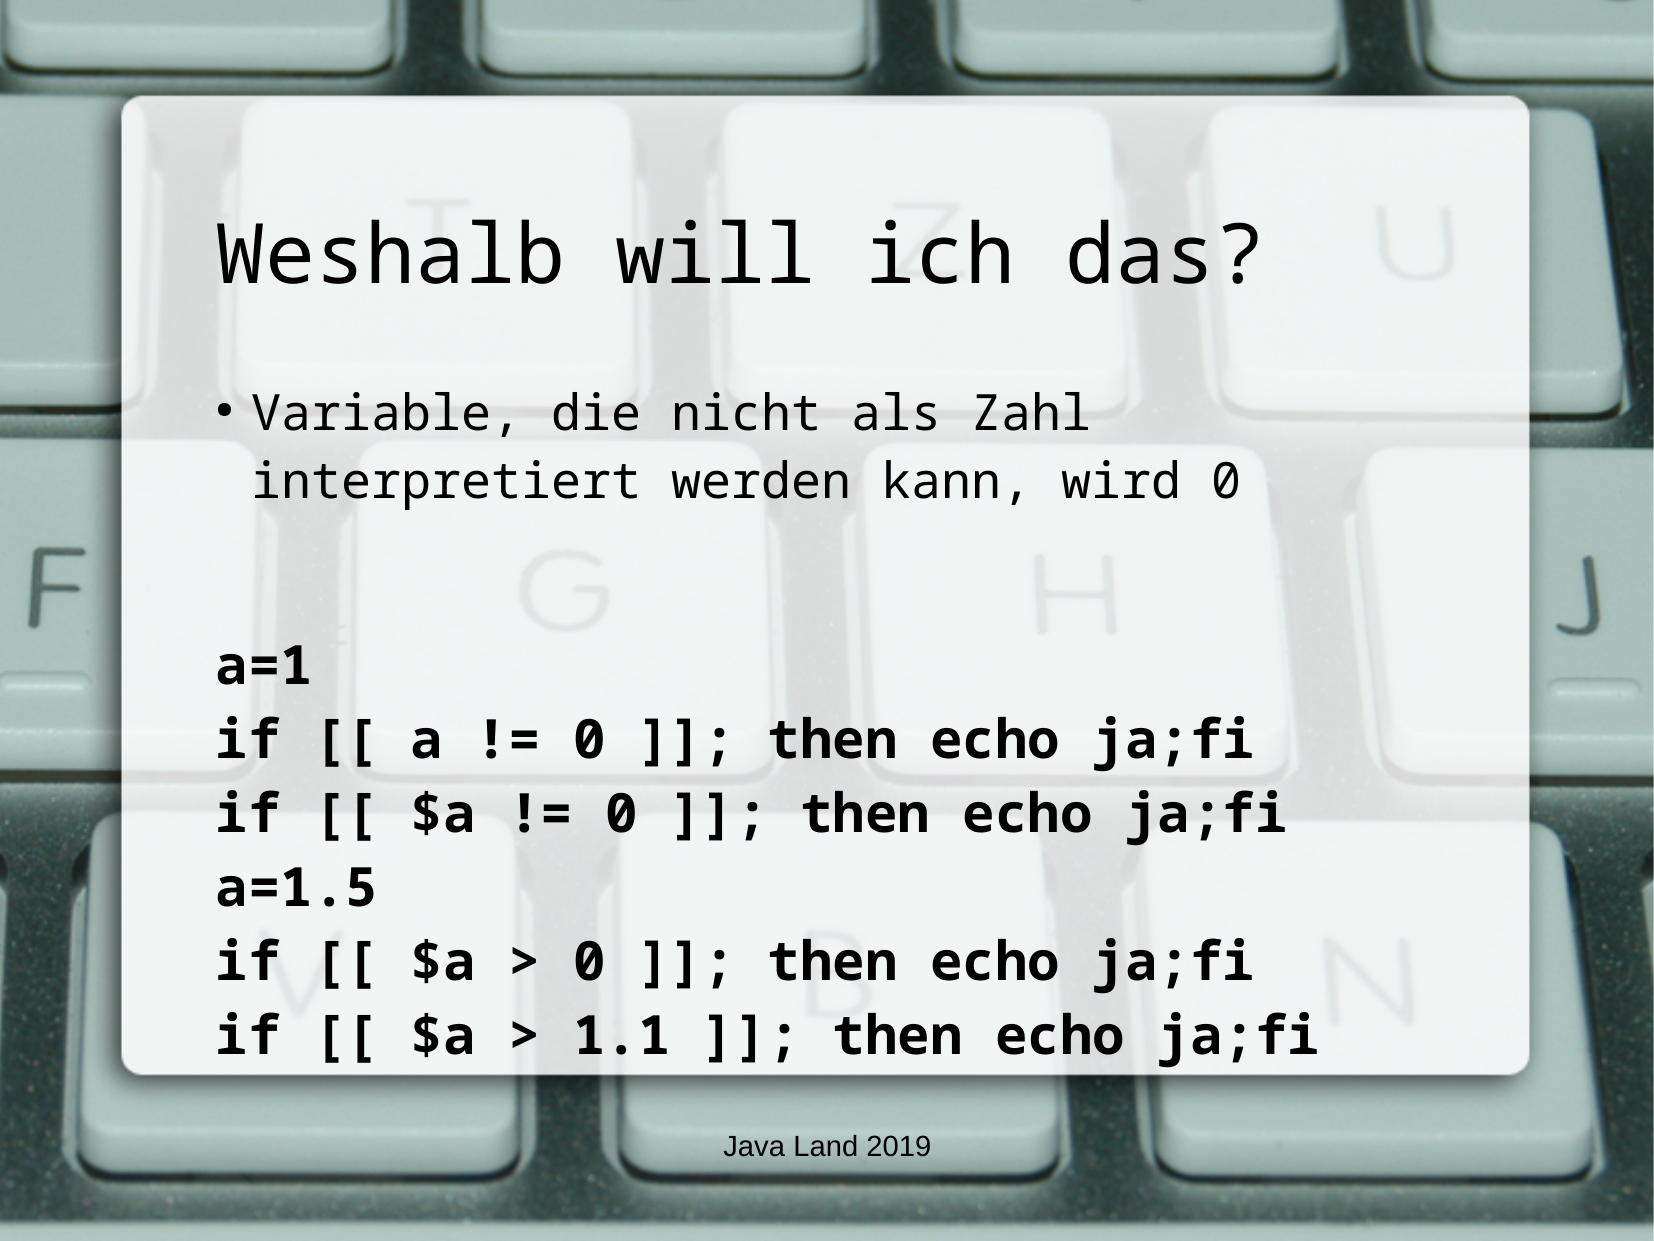

#
Weshalb will ich das?
Variable, die nicht als Zahl interpretiert werden kann, wird 0
a=1
if [[ a != 0 ]]; then echo ja;fi
if [[ $a != 0 ]]; then echo ja;fi
a=1.5
if [[ $a > 0 ]]; then echo ja;fi
if [[ $a > 1.1 ]]; then echo ja;fi